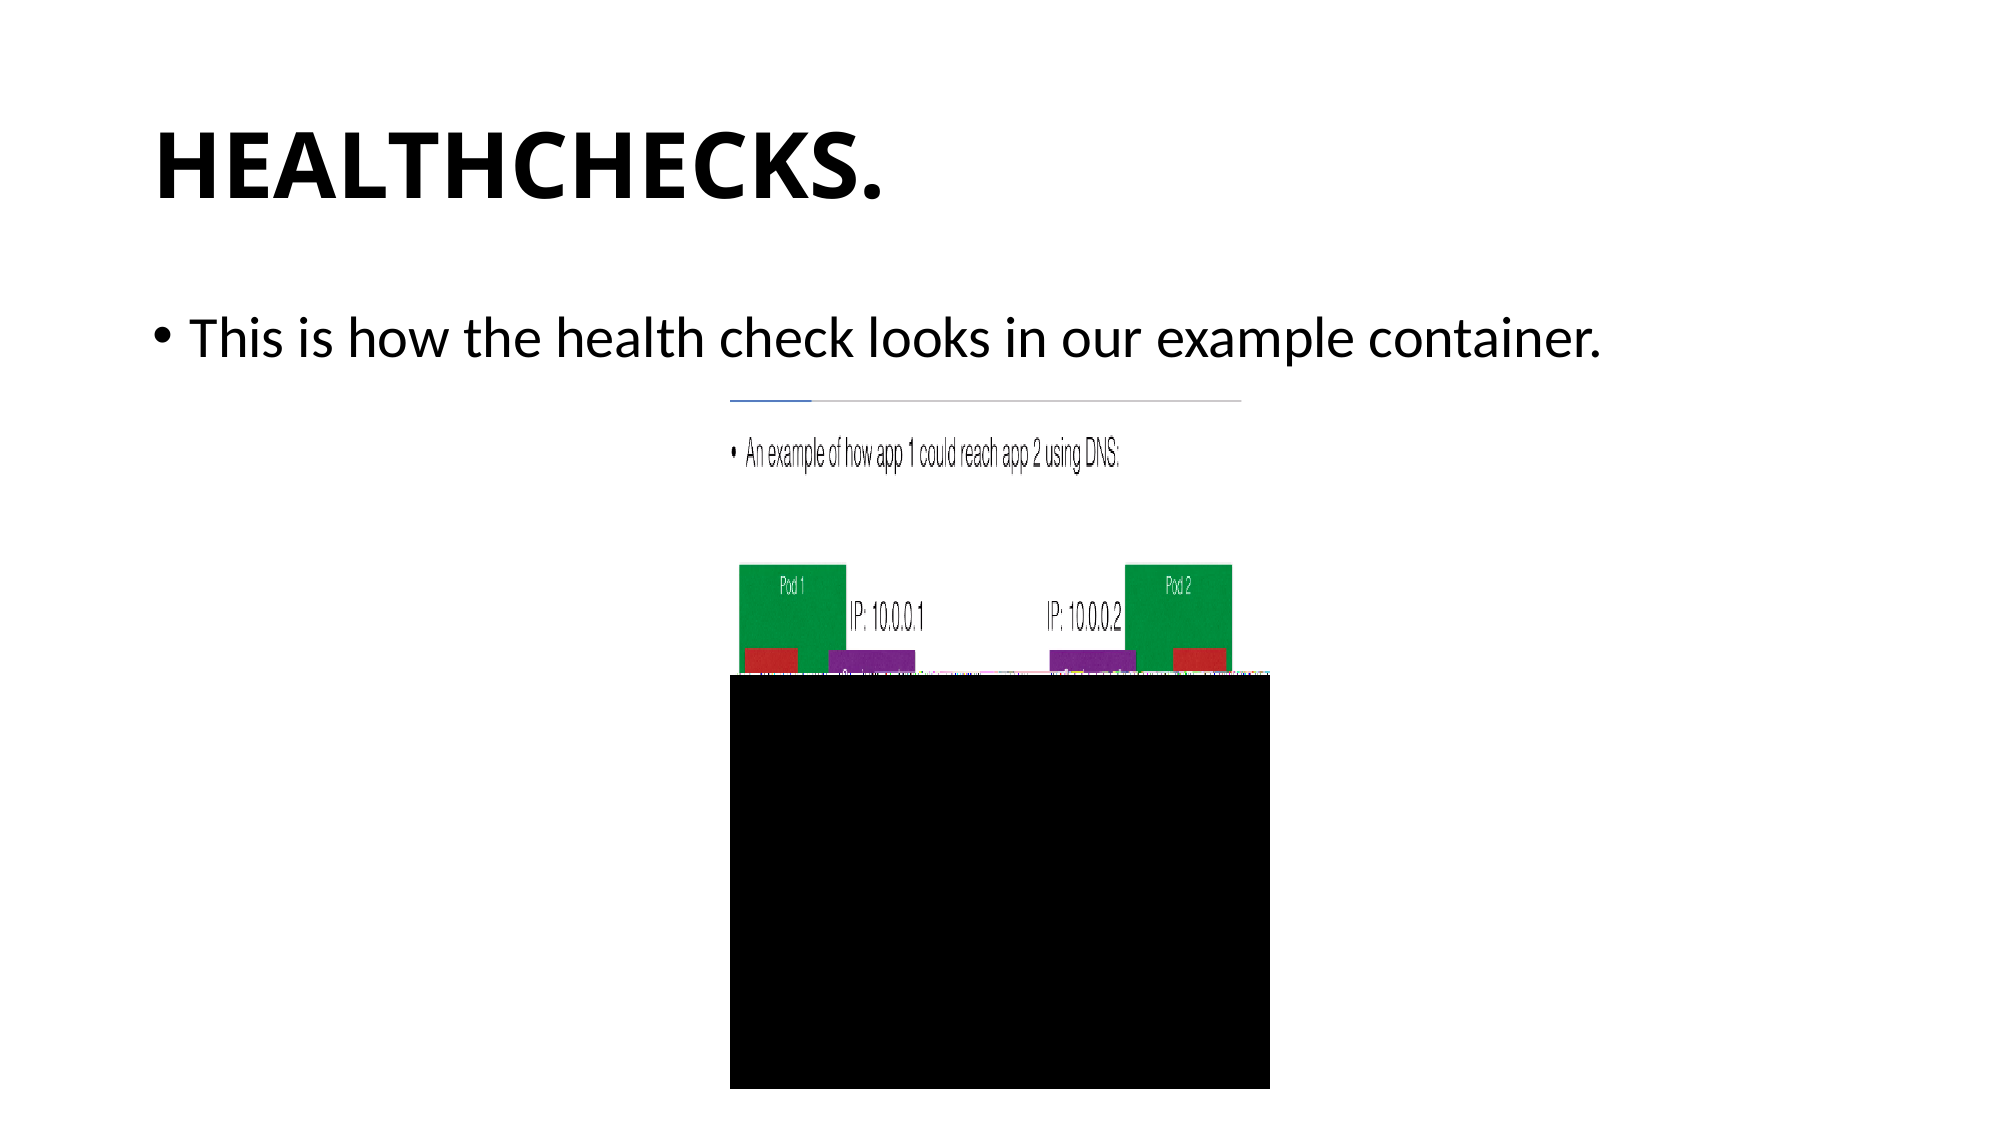

# HEALTHCHECKS.
This is how the health check looks in our example container.